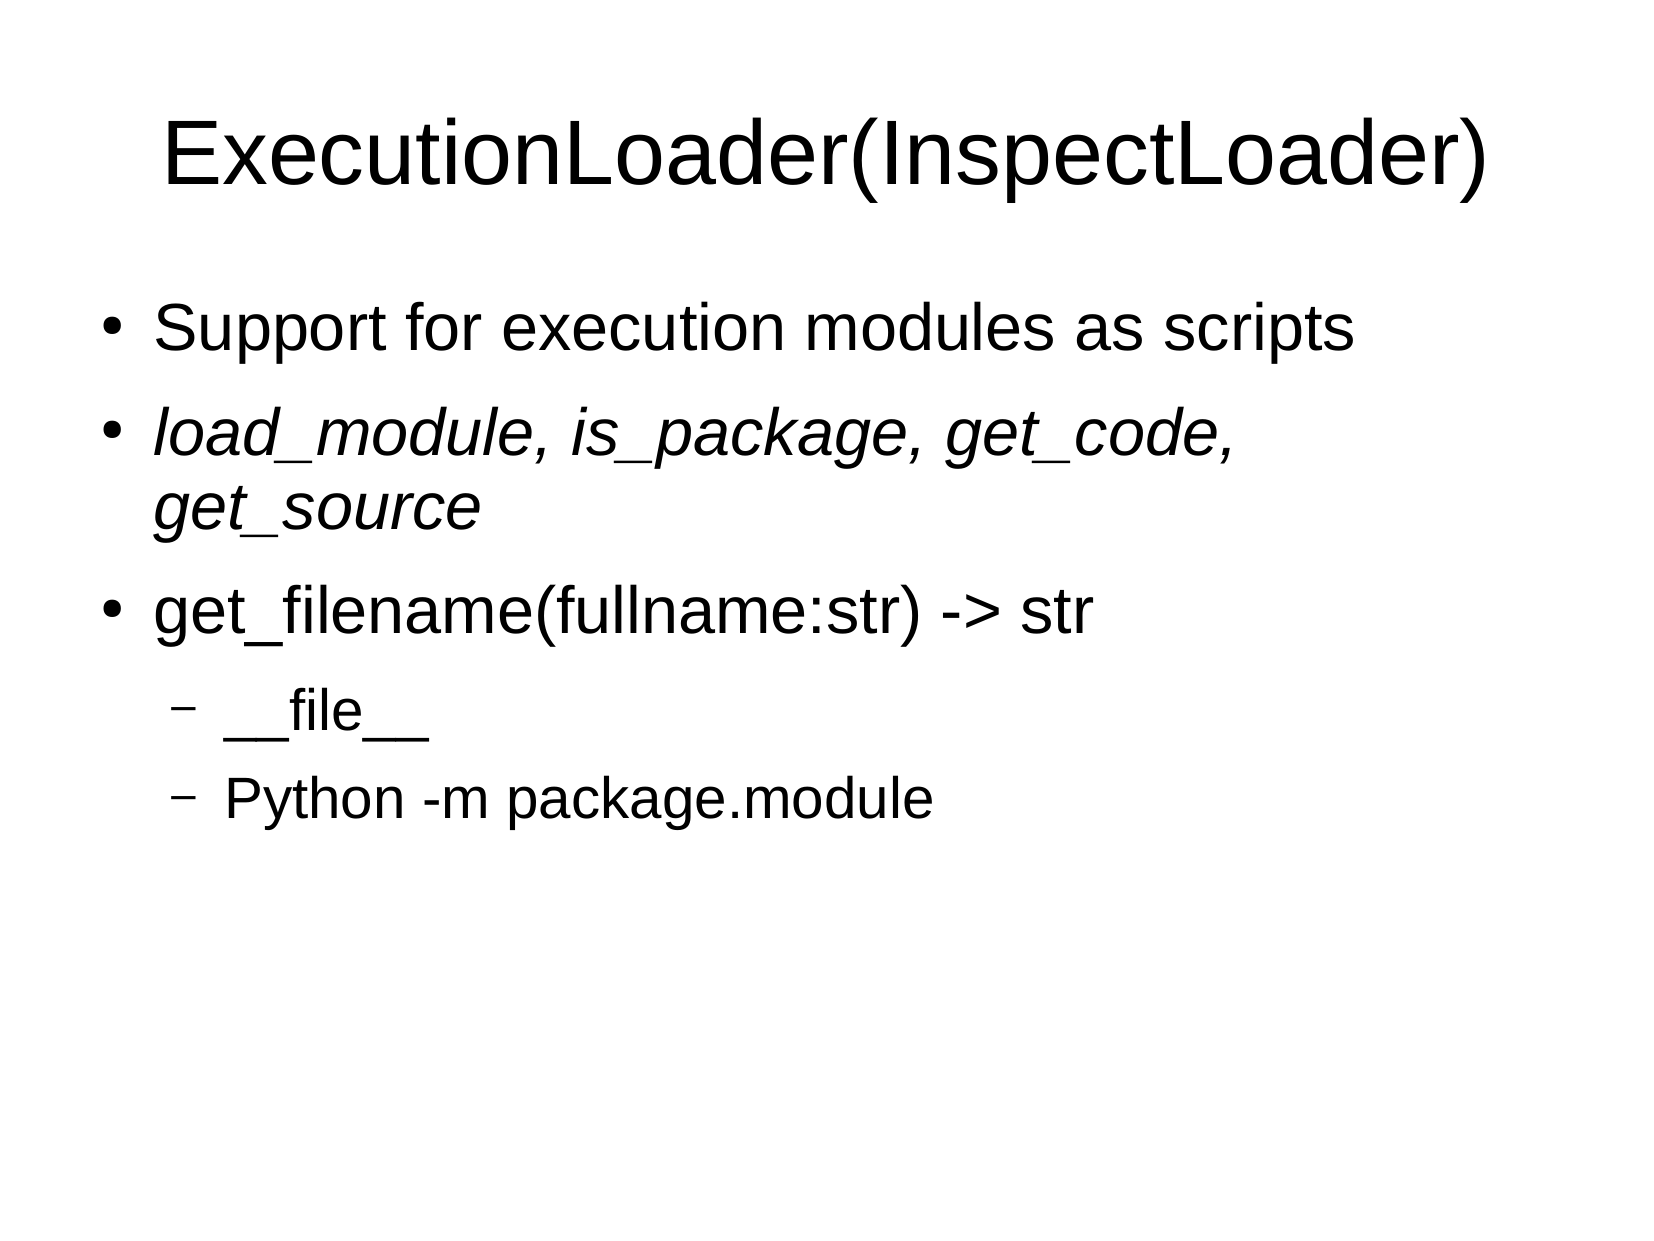

# ExecutionLoader(InspectLoader)
Support for execution modules as scripts
load_module, is_package, get_code, get_source
get_filename(fullname:str) -> str
__file__
Python -m package.module